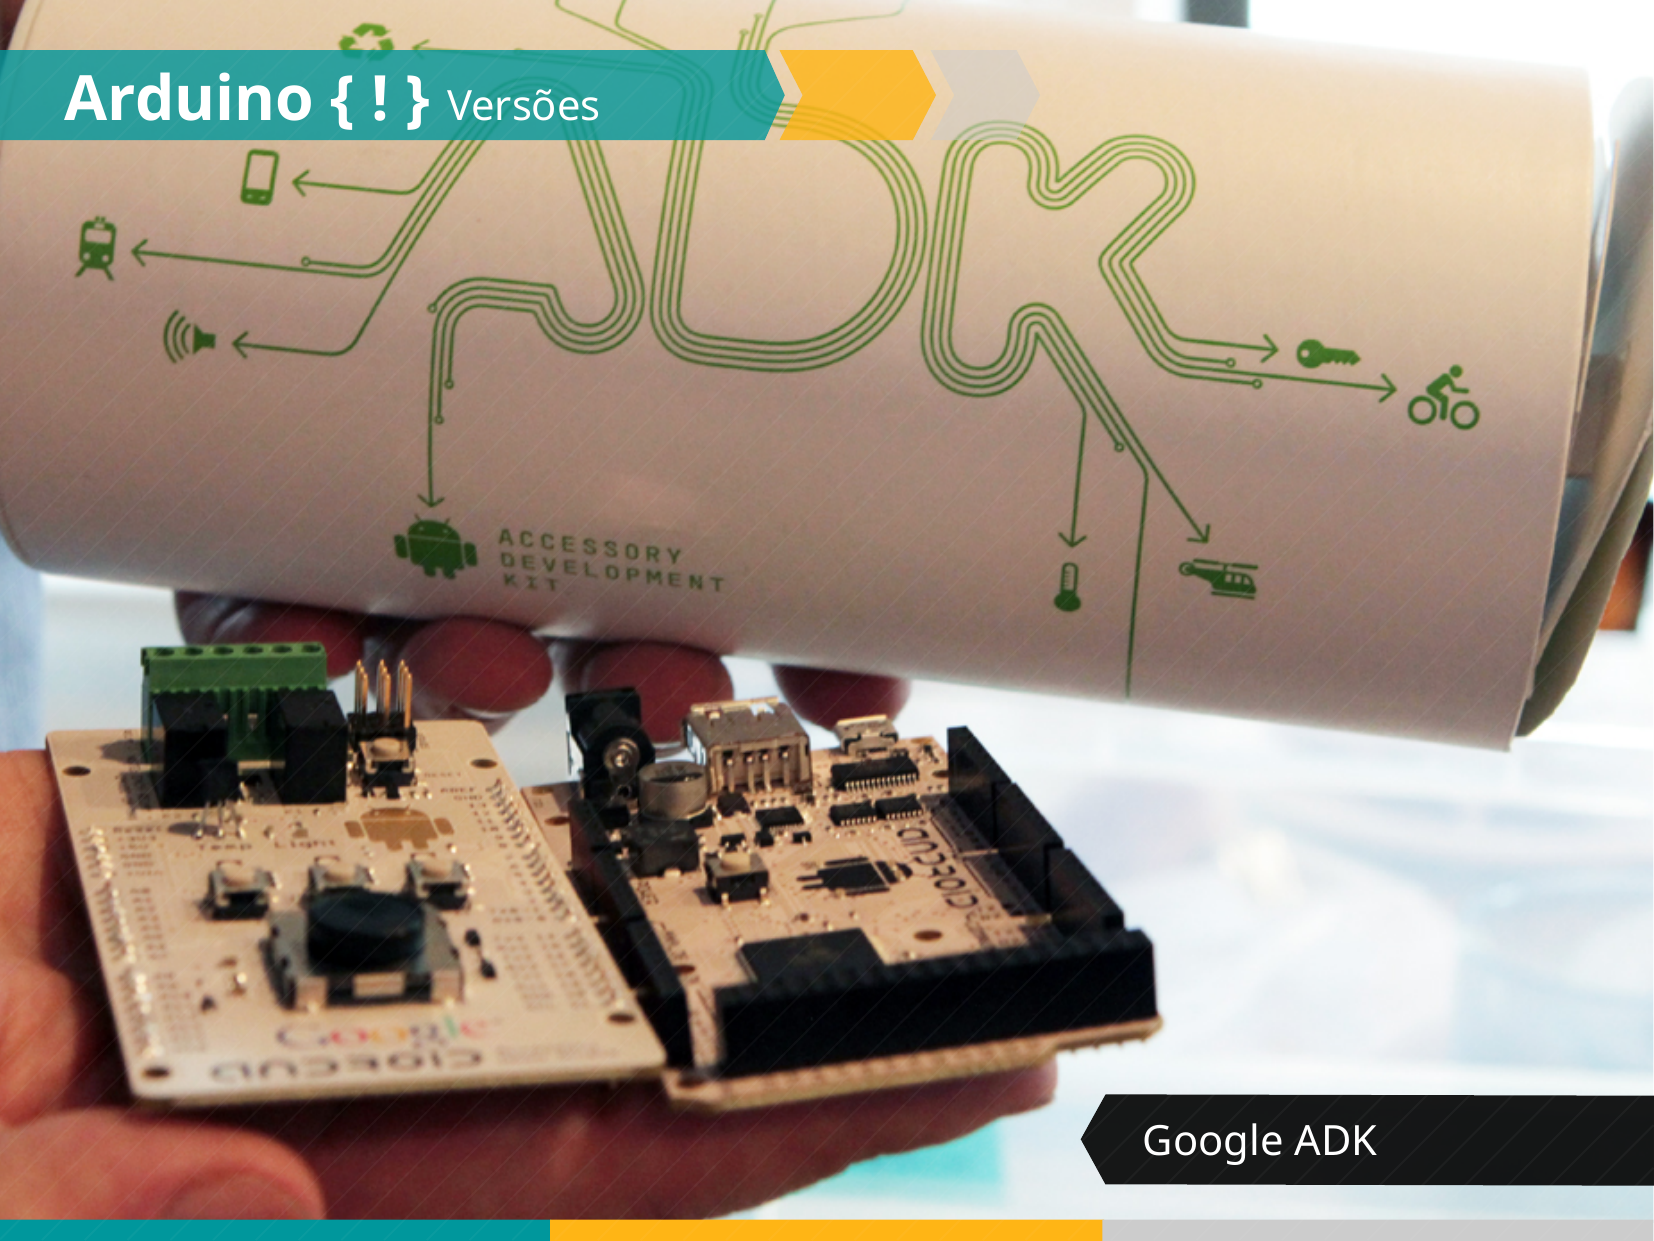

Arduino { ! } Versões
Google ADK